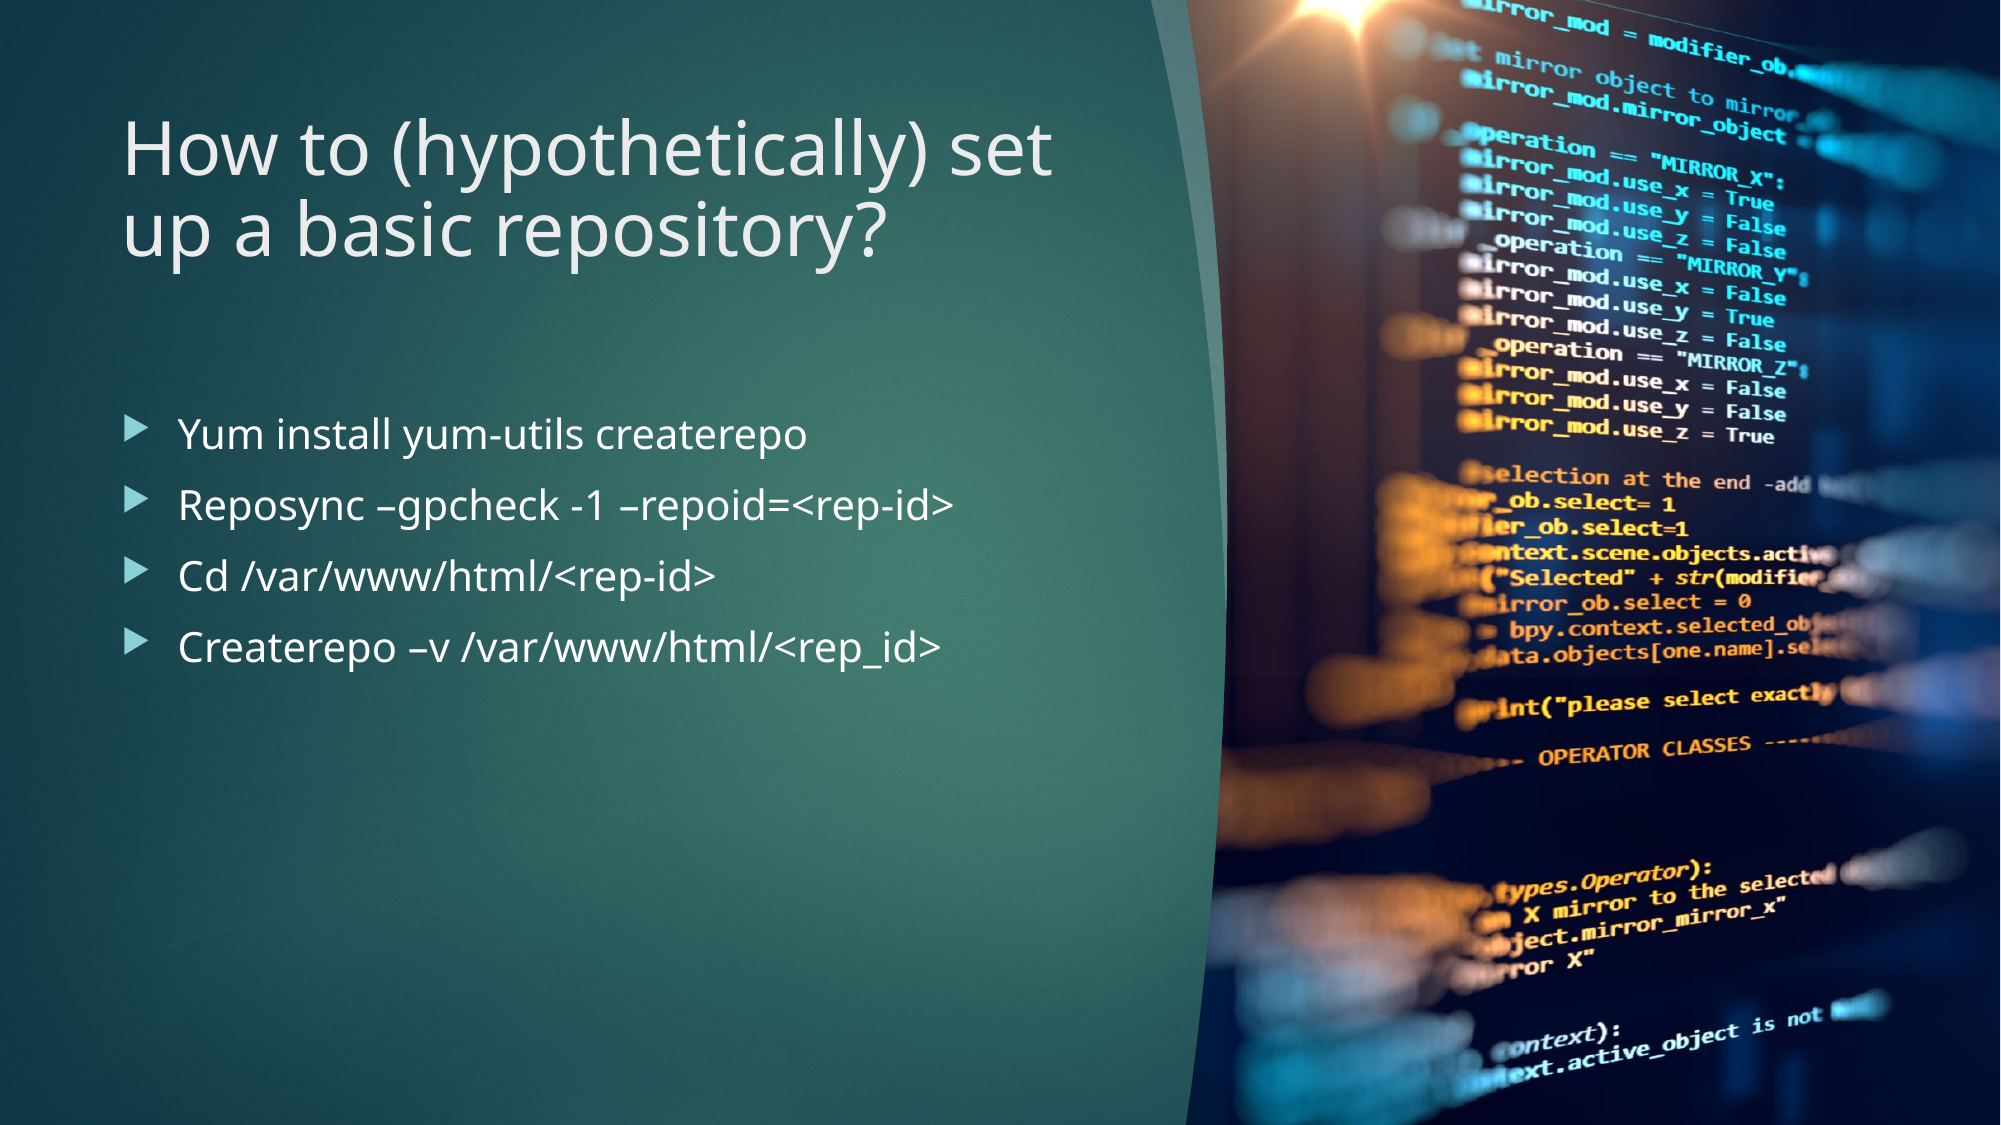

# How to (hypothetically) set up a basic repository?
Yum install yum-utils createrepo
Reposync –gpcheck -1 –repoid=<rep-id>
Cd /var/www/html/<rep-id>
Createrepo –v /var/www/html/<rep_id>